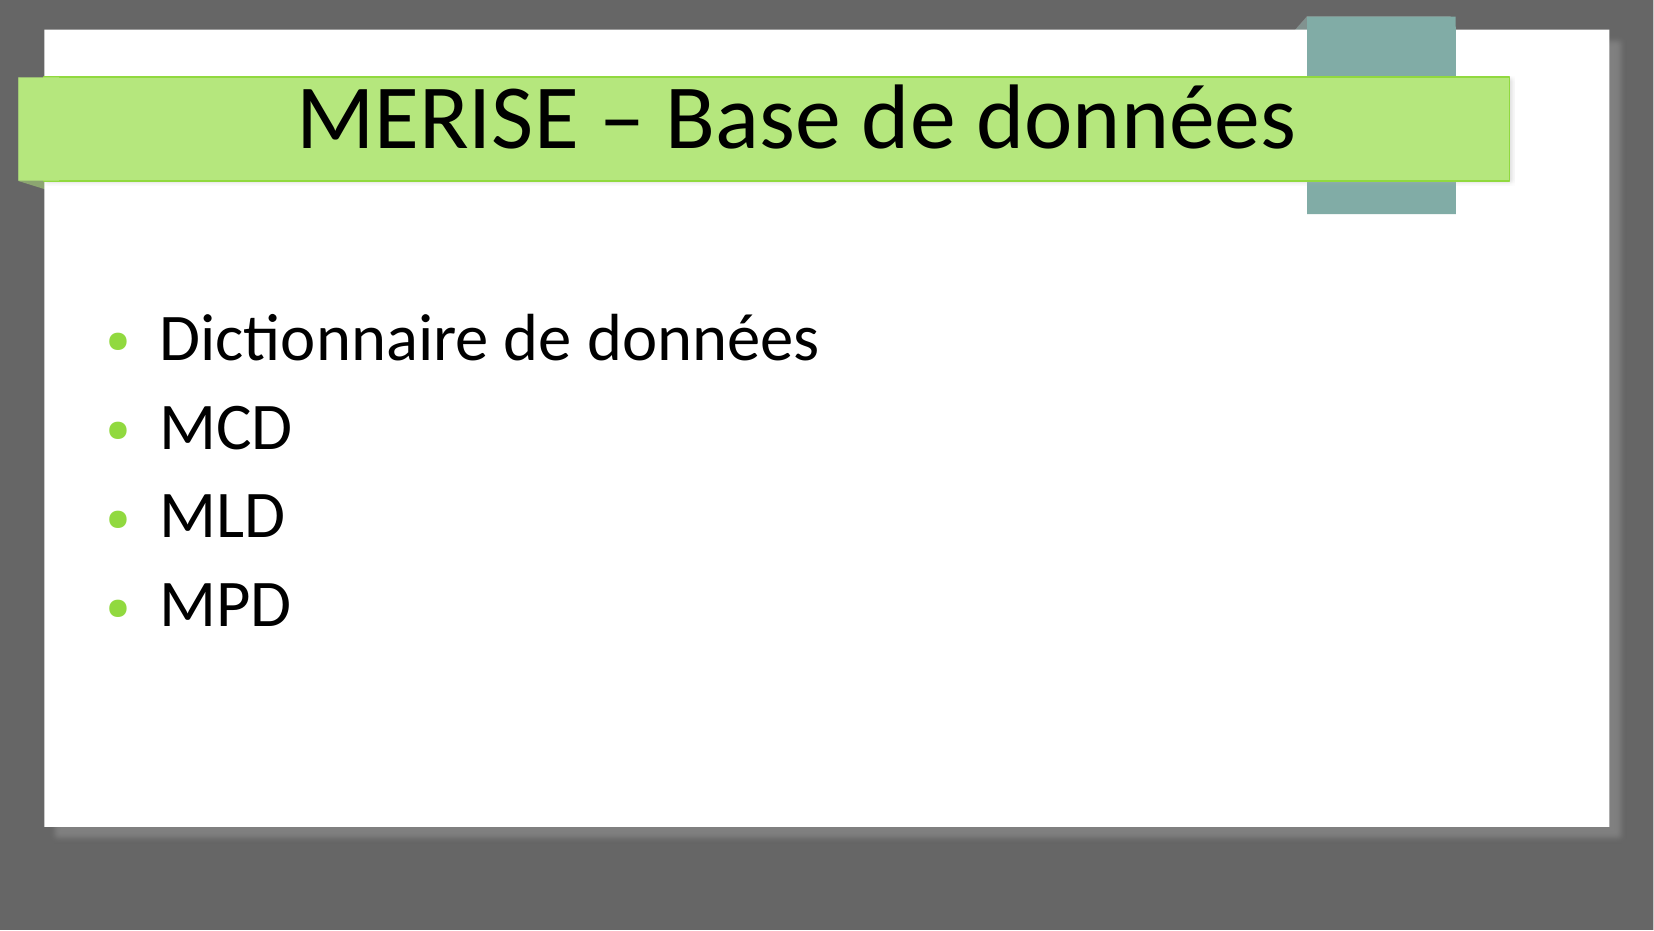

# MERISE – Base de données
Dictionnaire de données
MCD
MLD
MPD